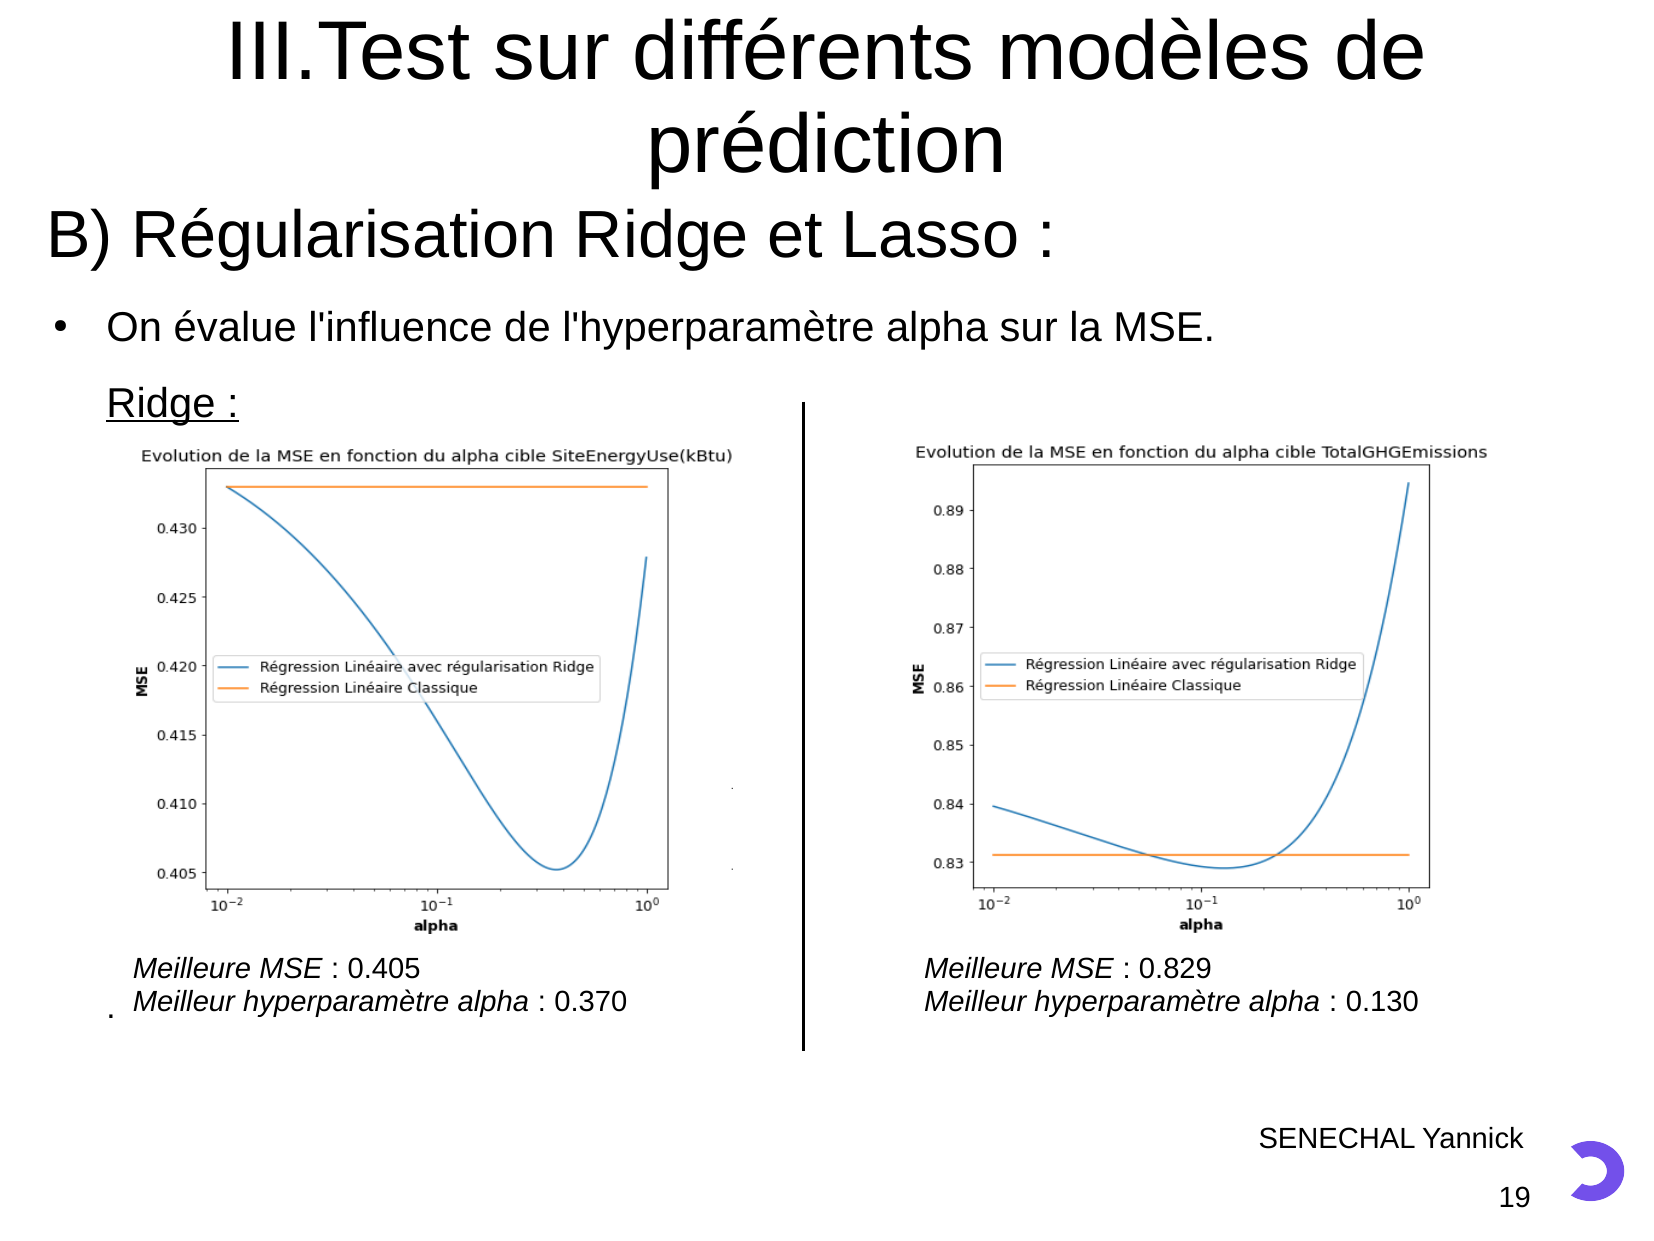

# III.Test sur différents modèles de prédiction
B) Régularisation Ridge et Lasso :
On évalue l'influence de l'hyperparamètre alpha sur la MSE.
Ridge :
.
Meilleure MSE : 0.405
Meilleur hyperparamètre alpha : 0.370
Meilleure MSE : 0.829
Meilleur hyperparamètre alpha : 0.130
SENECHAL Yannick
19